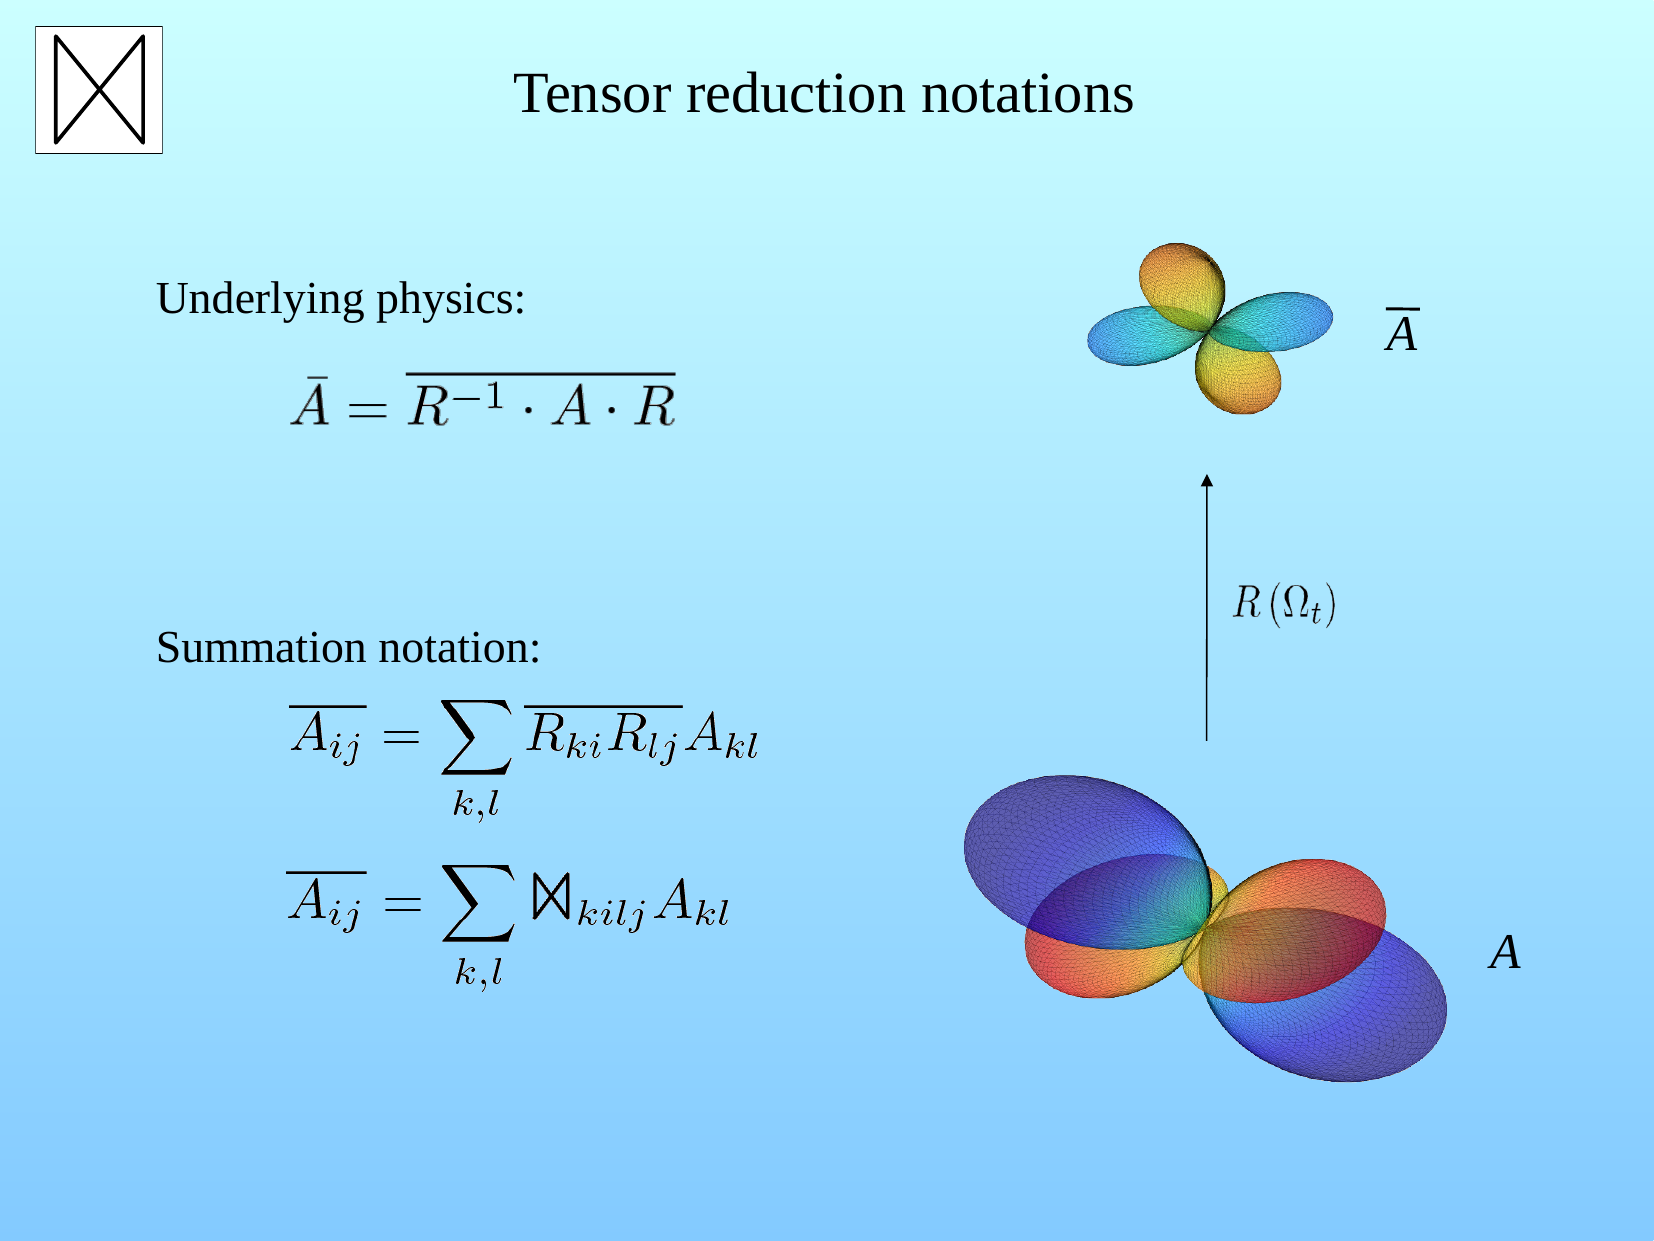

Tensor reduction notations
A
A
Underlying physics:
Summation notation: